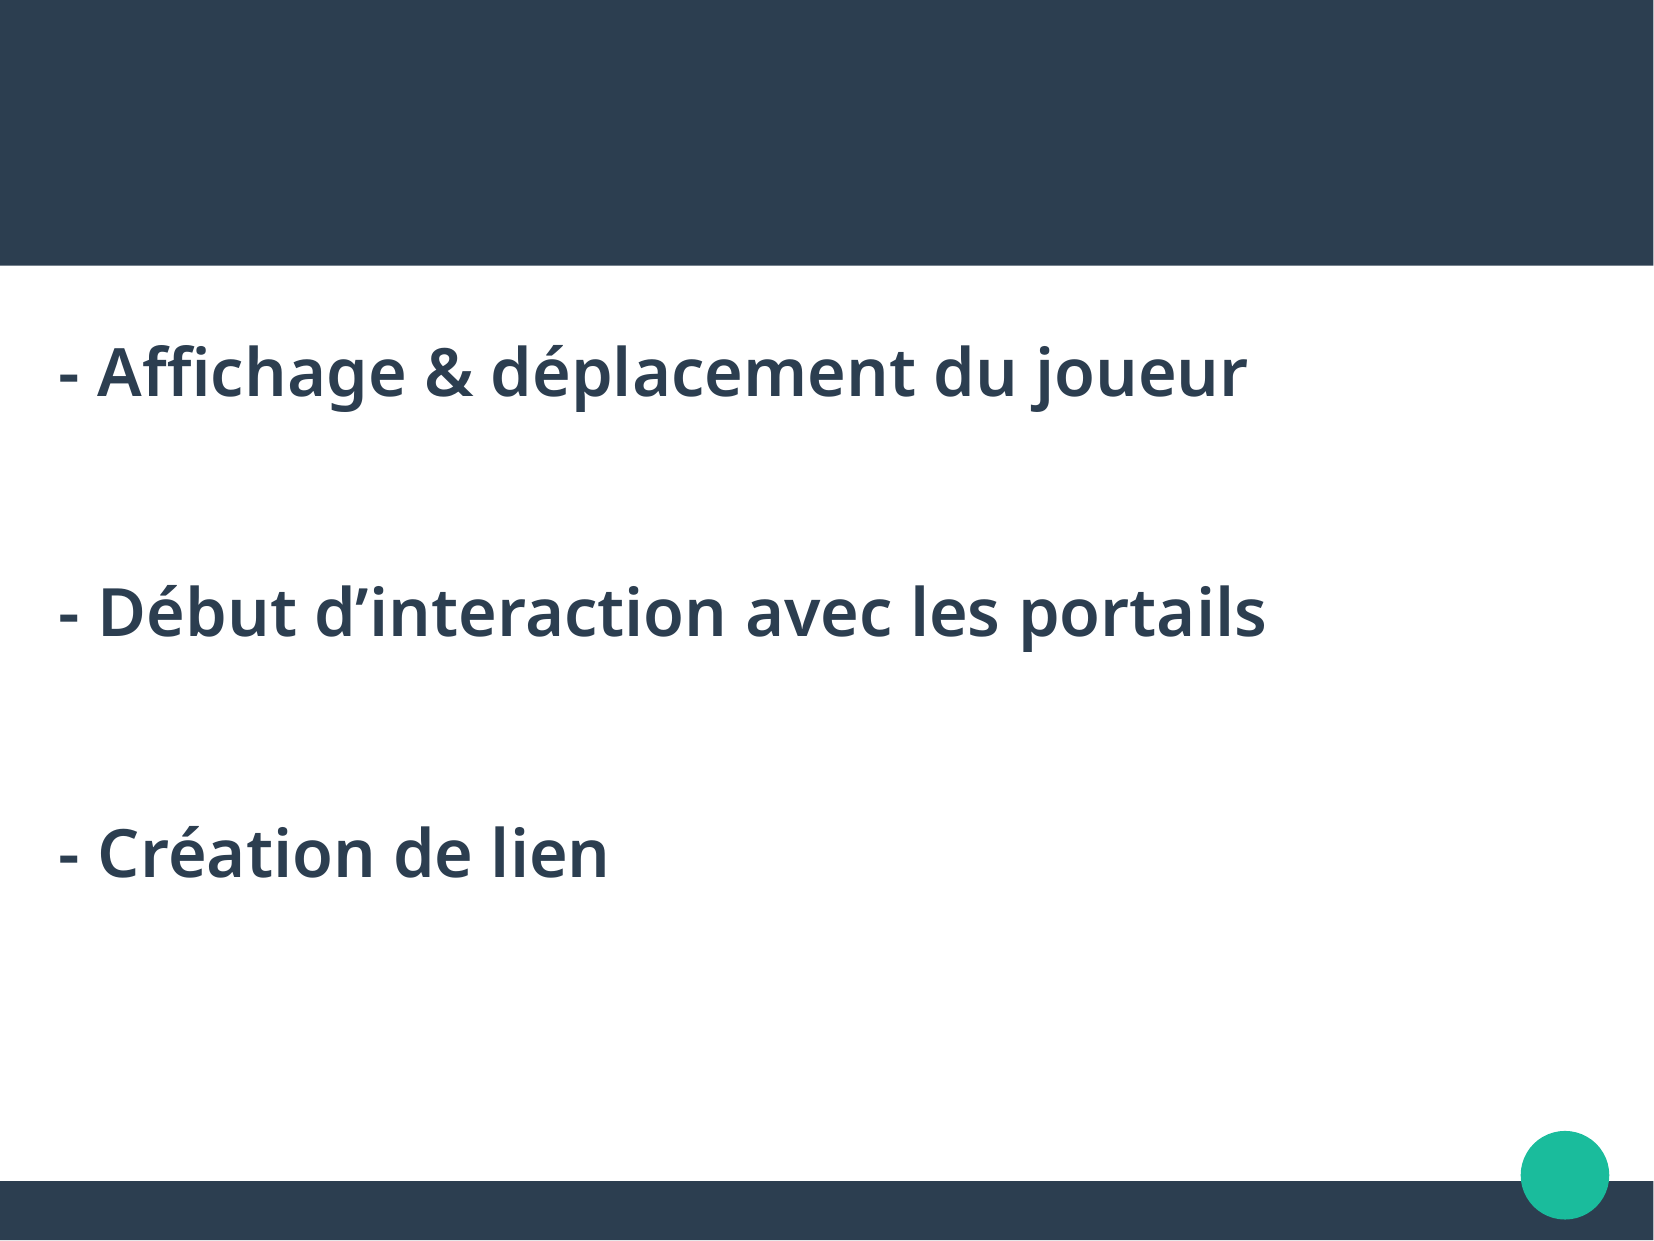

#
- Affichage & déplacement du joueur
- Début d’interaction avec les portails
- Création de lien